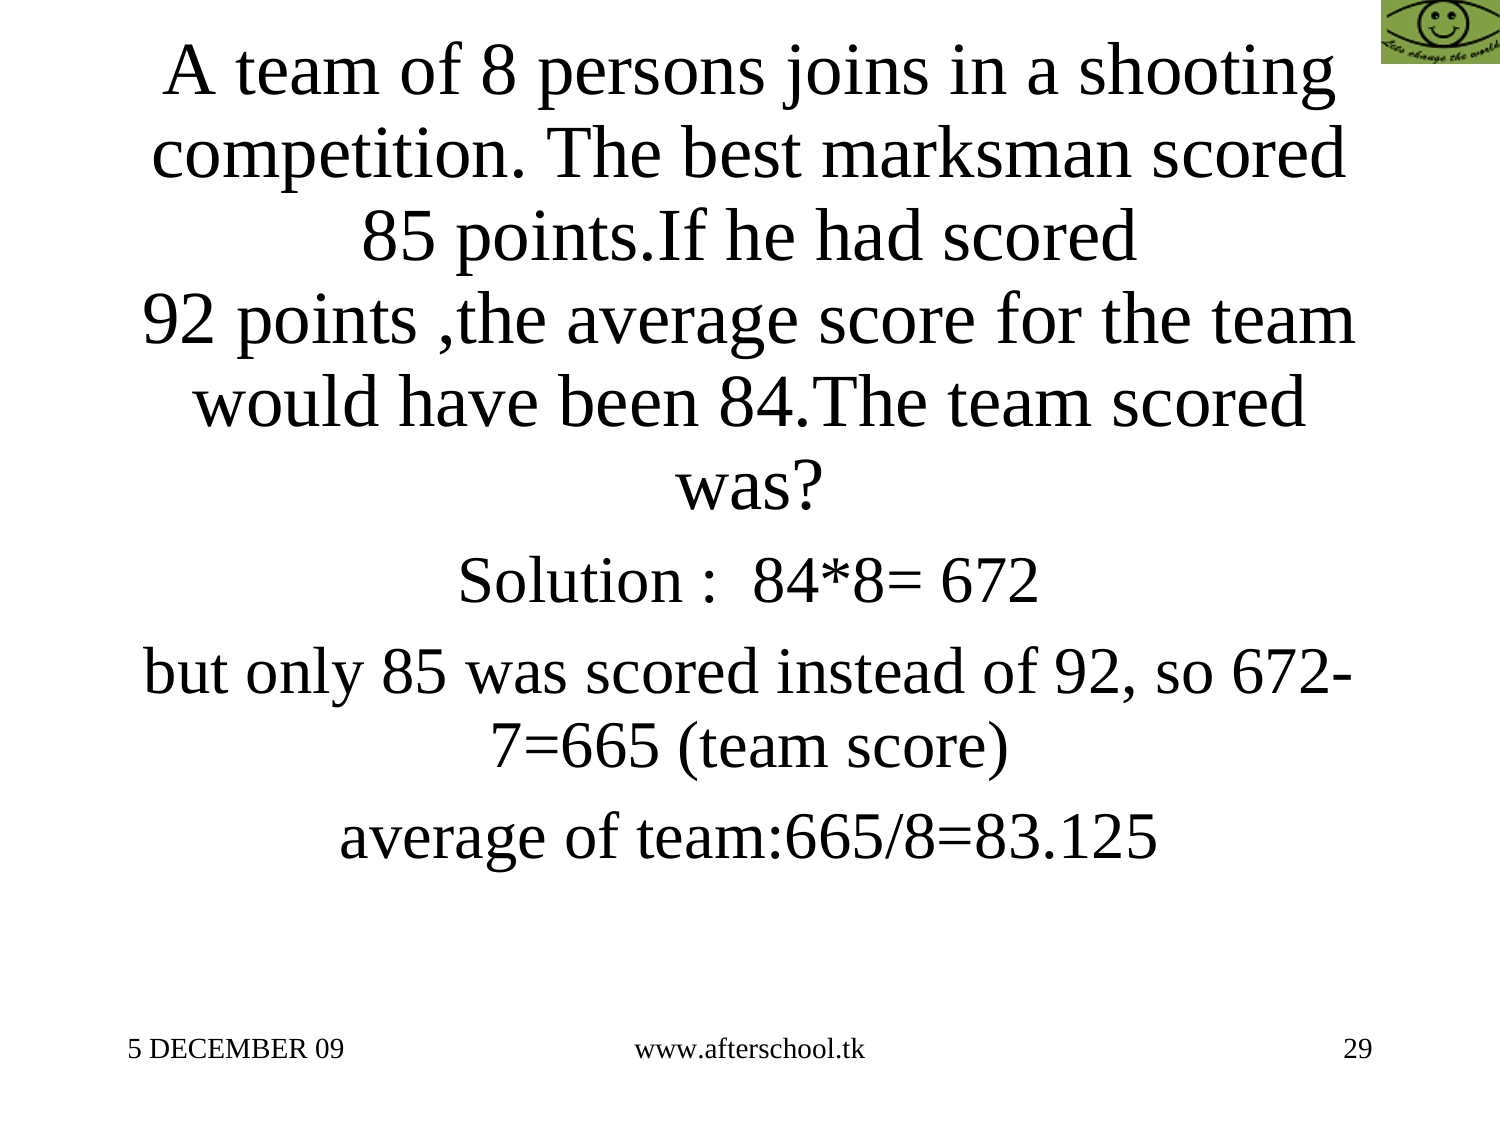

# A team of 8 persons joins in a shooting competition. The best marksman scored 85 points.If he had scored 92 points ,the average score for the team would have been 84.The team scored was?
Solution : 84*8= 672
but only 85 was scored instead of 92, so 672-7=665 (team score)
average of team:665/8=83.125
MFI Seminar Jain PG College
AFTERSCHOOOL centre for social entrepreneurship
29